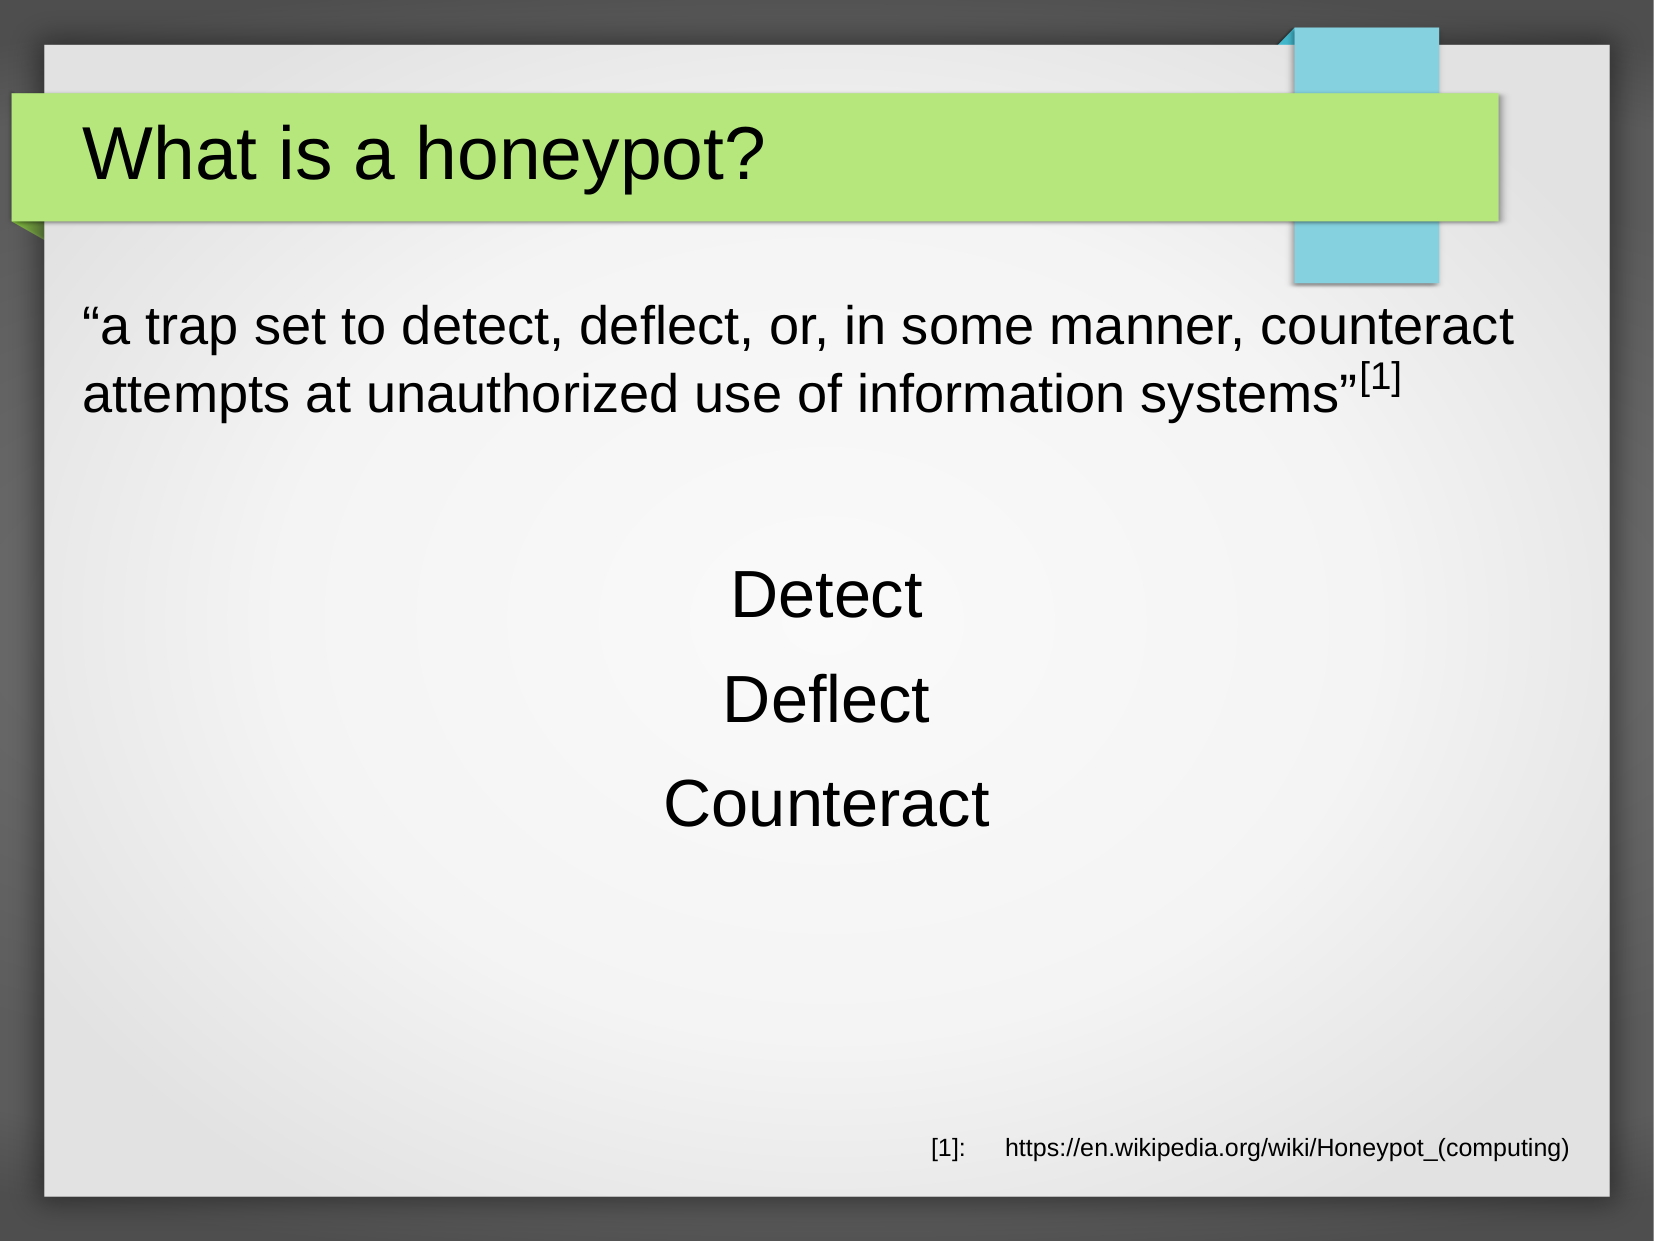

# What is a honeypot?
“a trap set to detect, deflect, or, in some manner, counteract attempts at unauthorized use of information systems”[1]
Detect
Deflect
Counteract
[1]:	https://en.wikipedia.org/wiki/Honeypot_(computing)